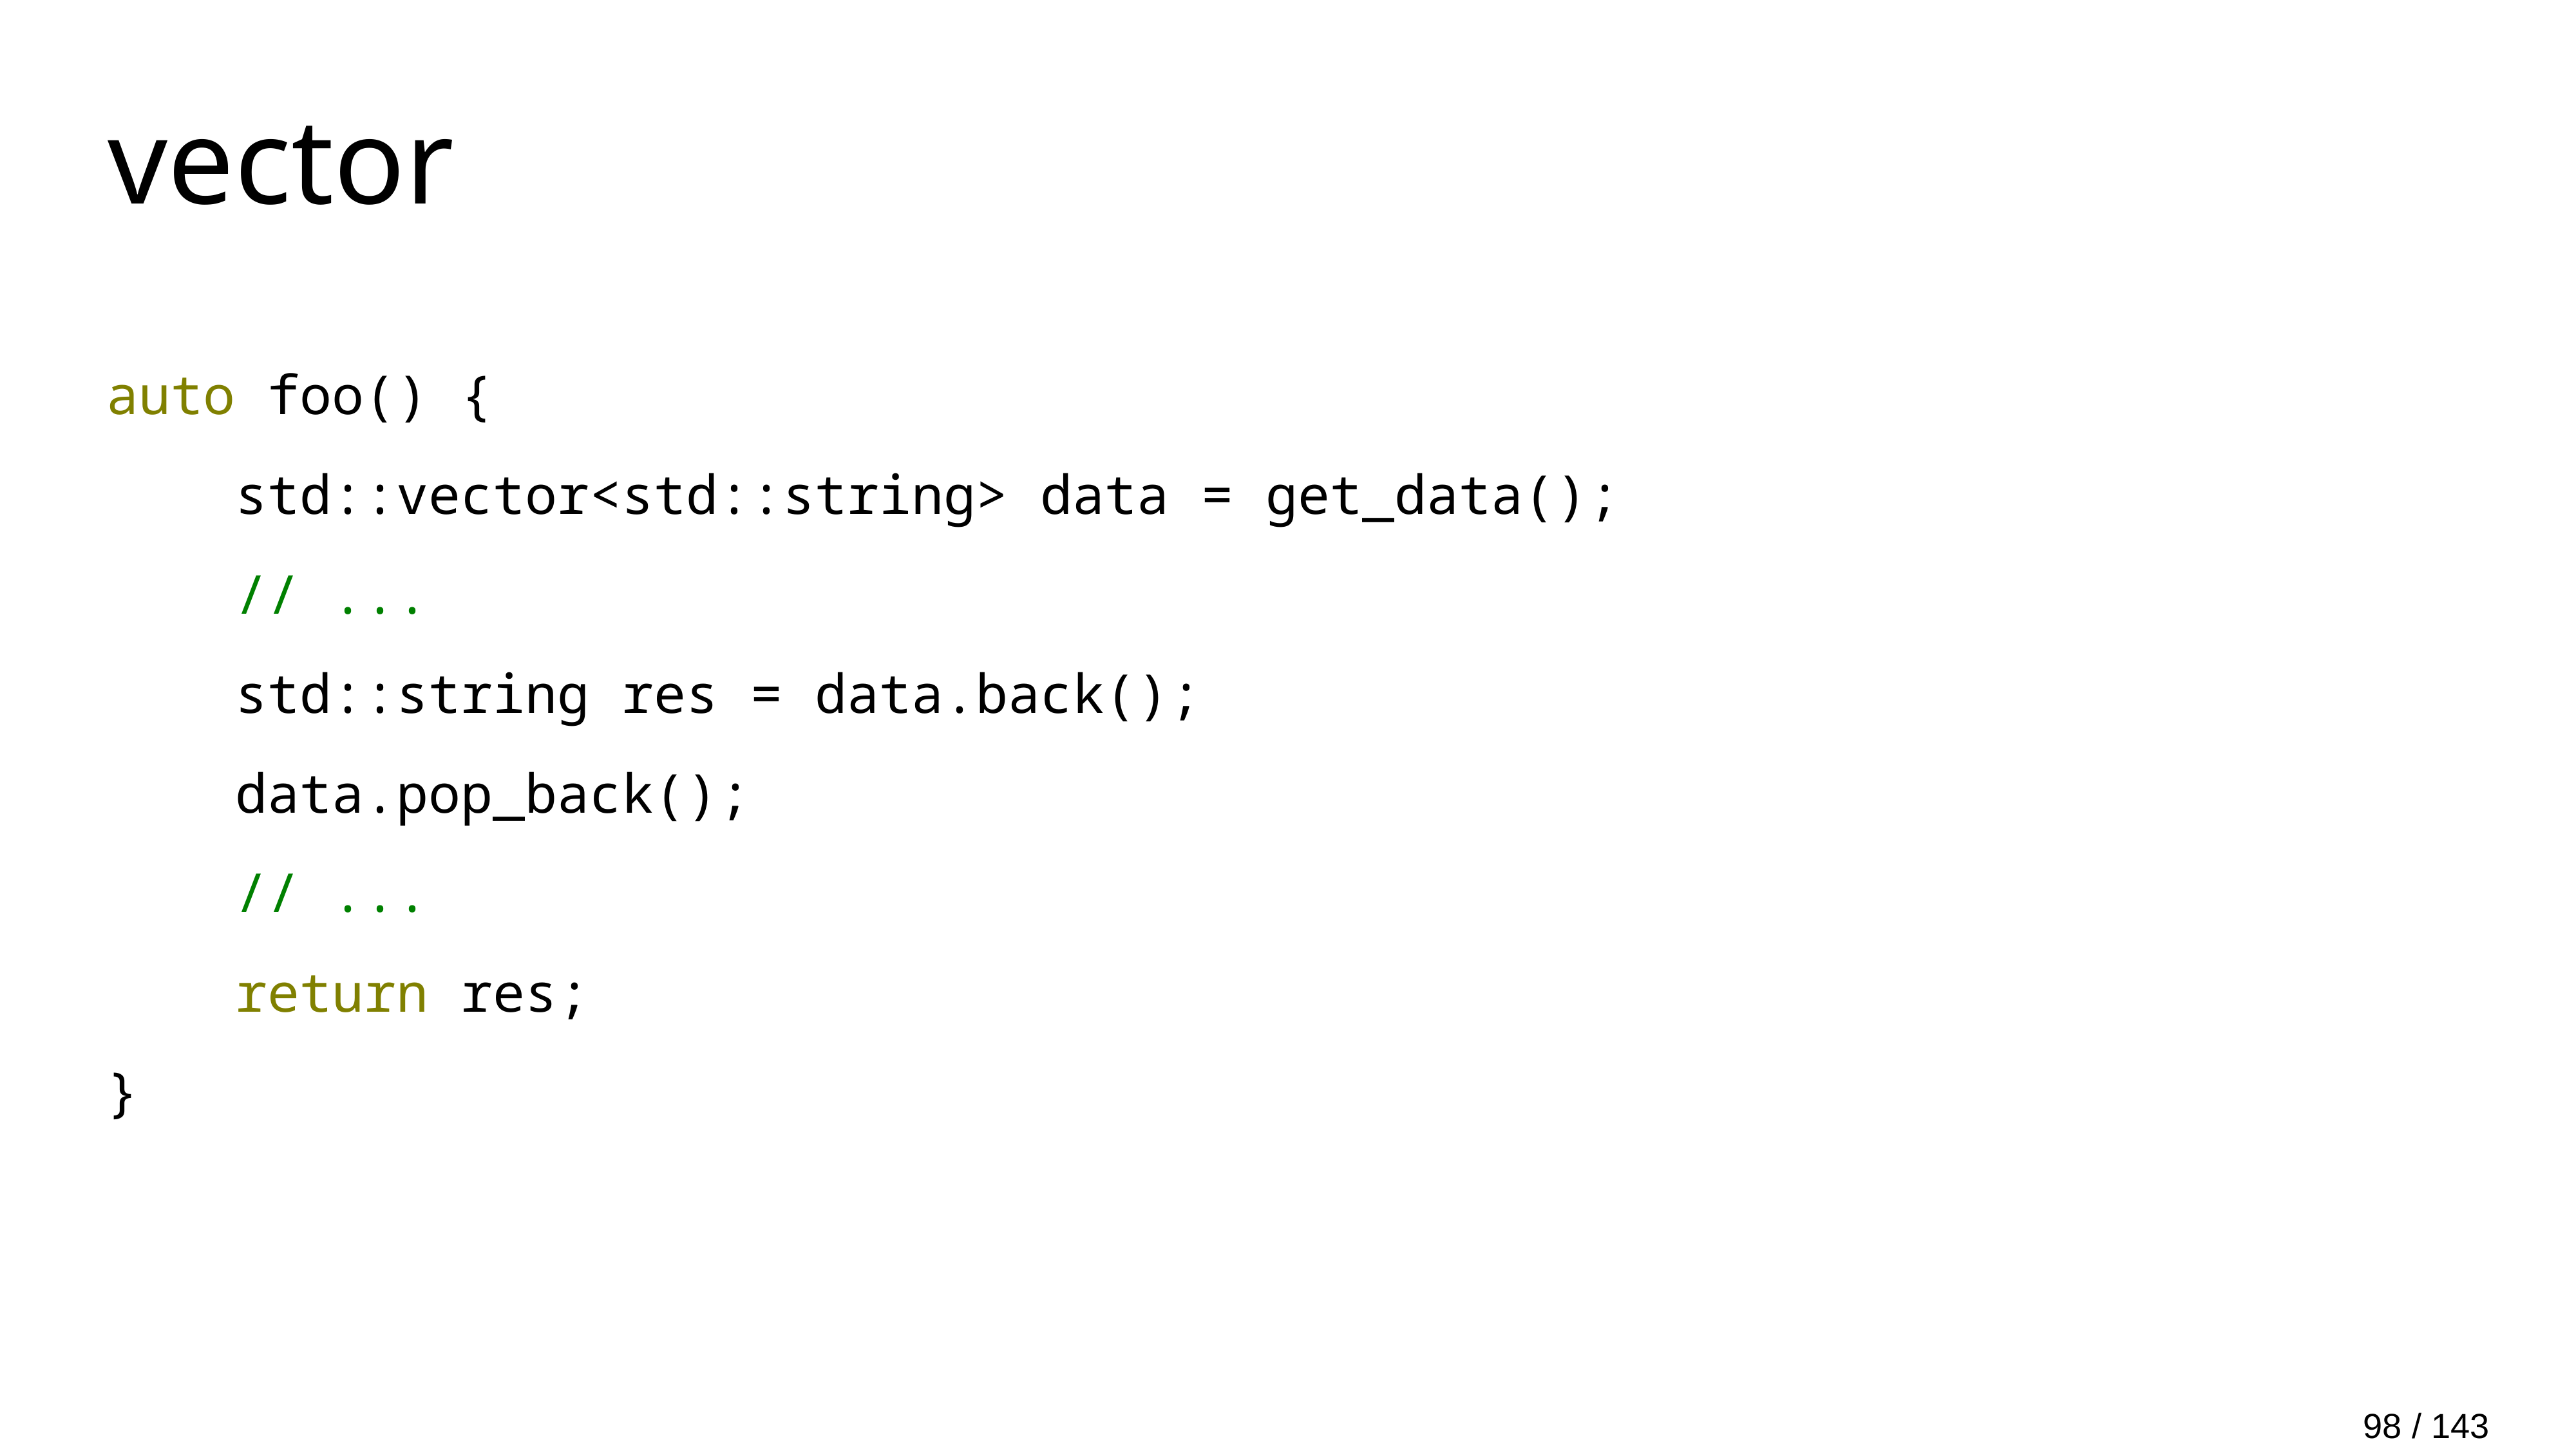

# vector
auto foo() {
 std::vector<std::string> data = get_data();
 // ...
 std::string res = data.back();
 data.pop_back();
 // ...
 return res;
}